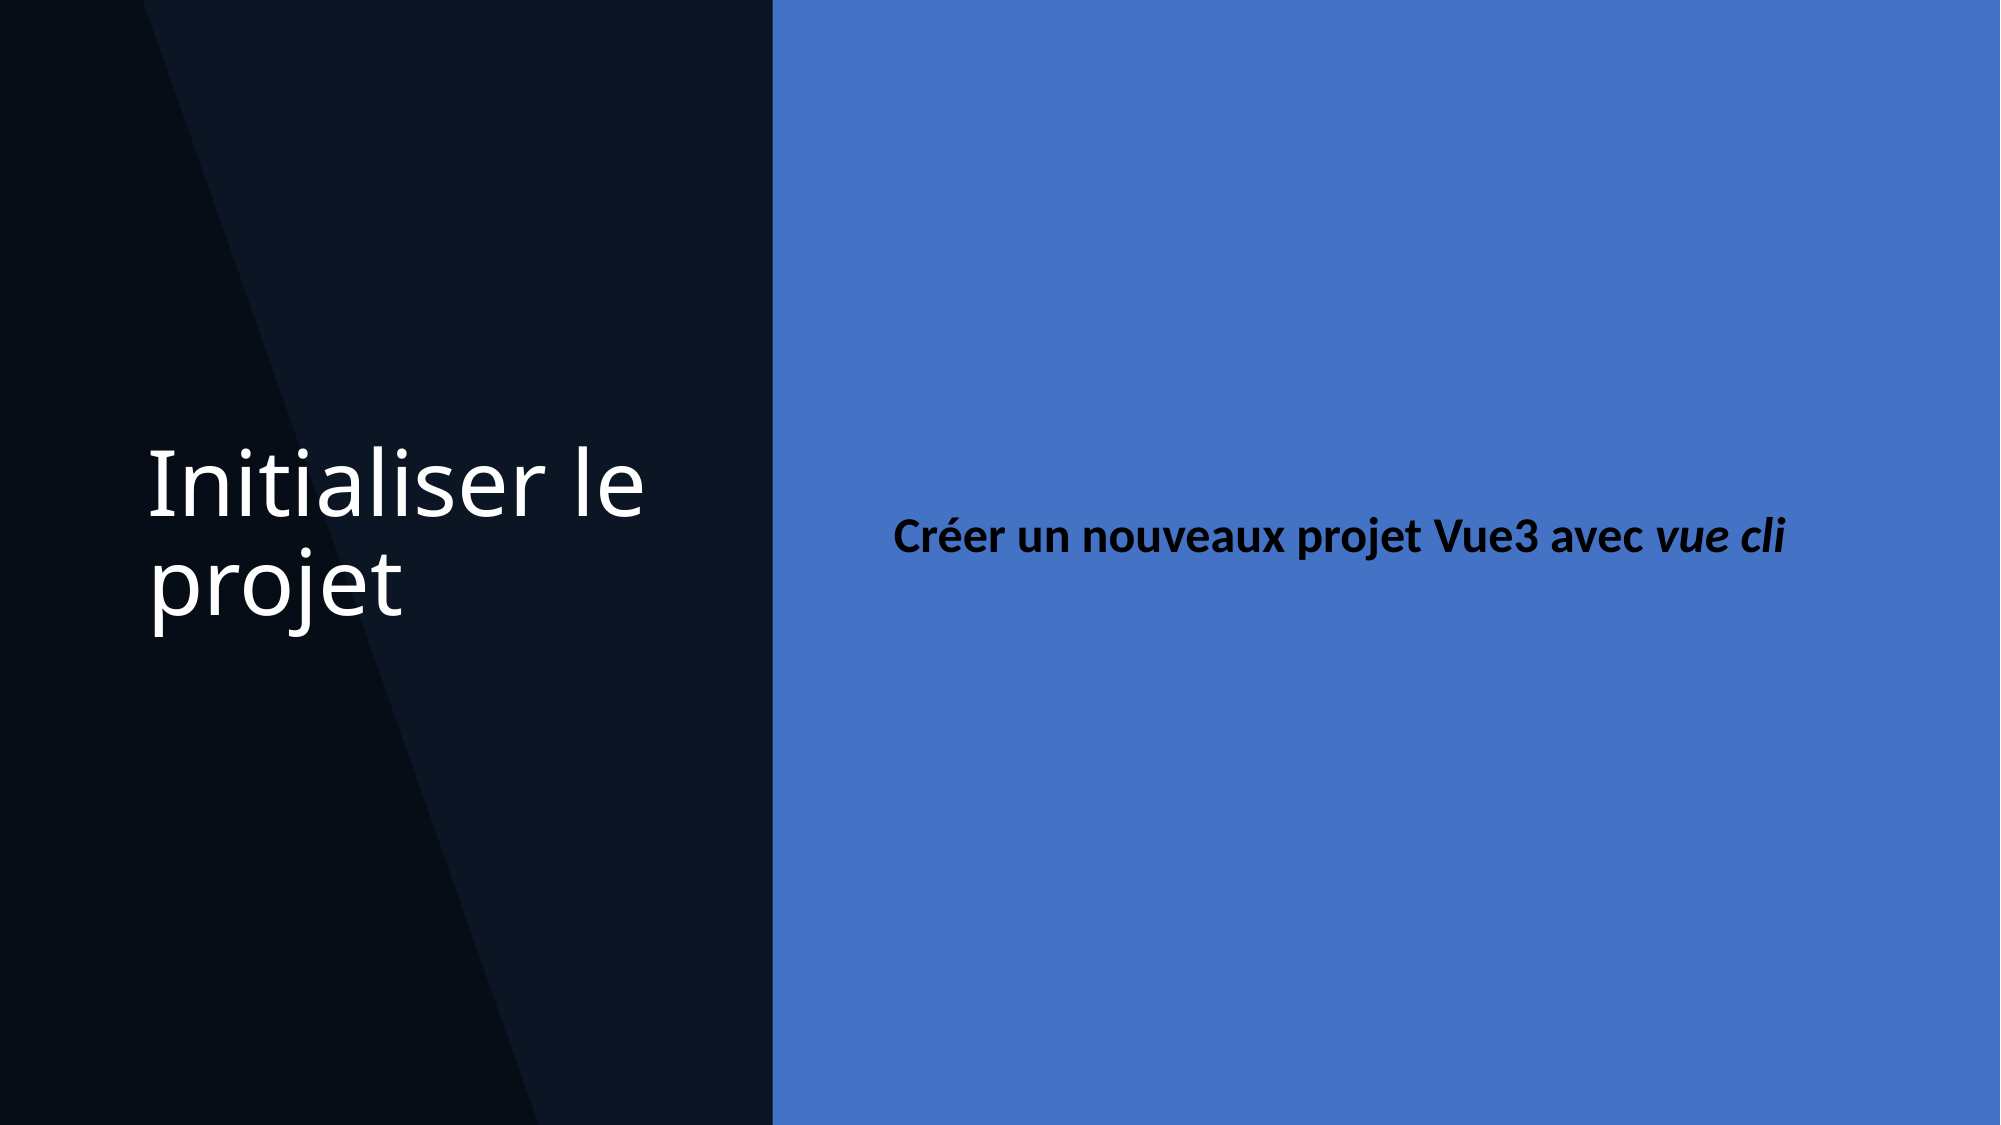

# Initialiser le projet
Créer un nouveaux projet Vue3 avec vue cli